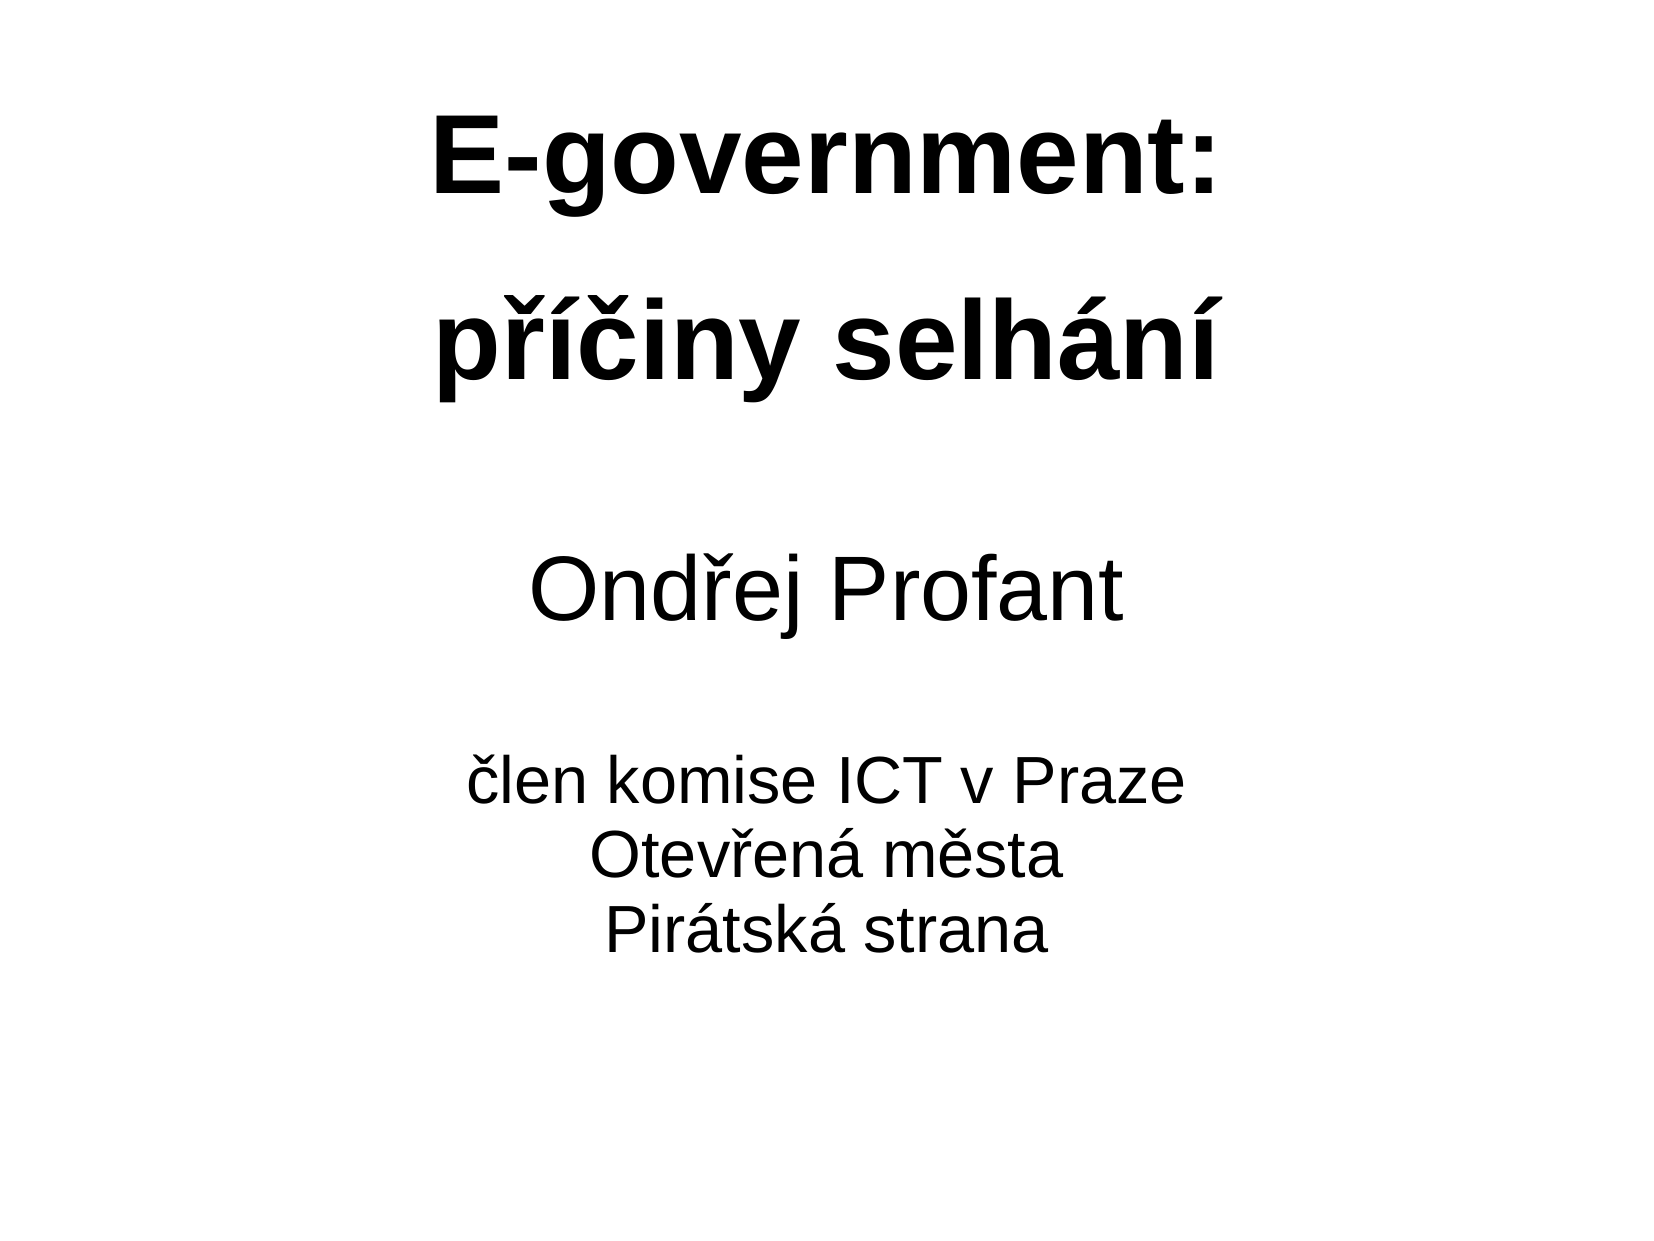

# E-government: příčiny selhání
Ondřej Profant
člen komise ICT v Praze
Otevřená města
Pirátská strana